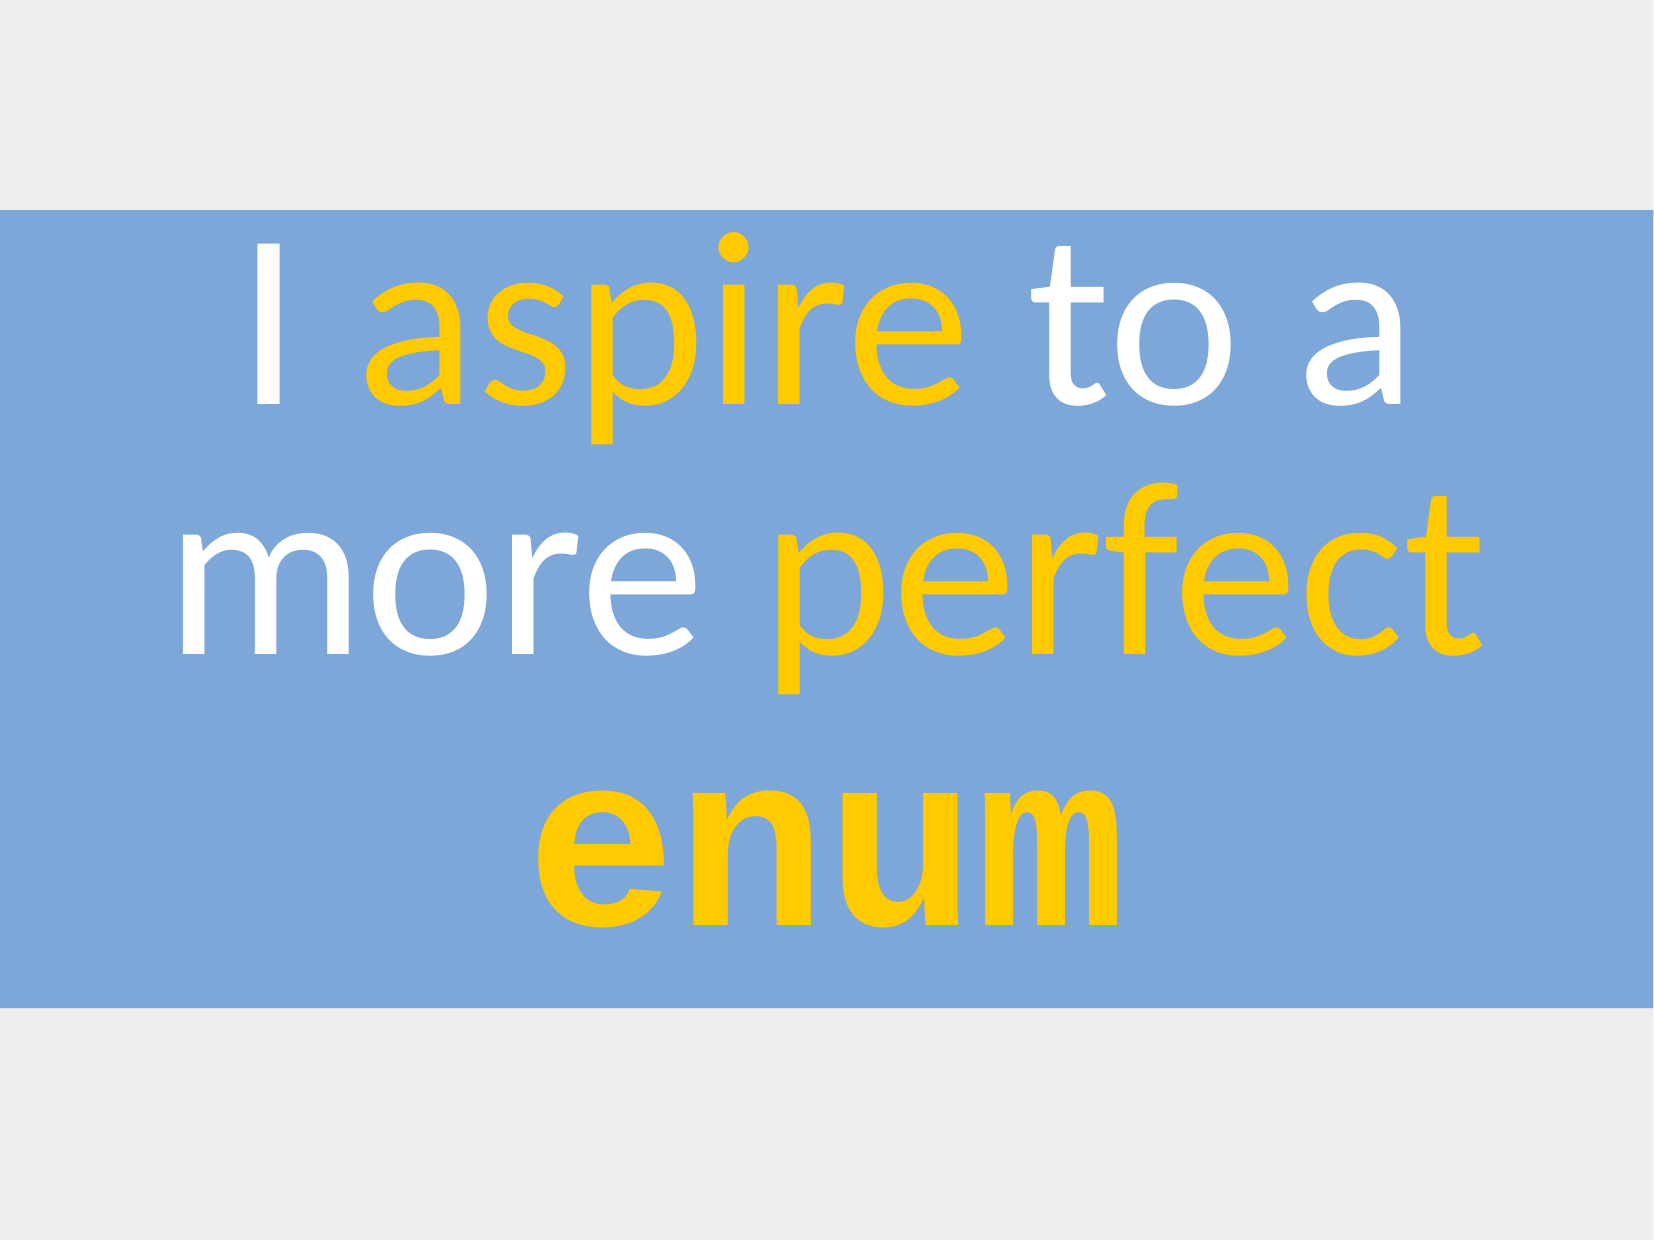

I aspire to a more perfect enum